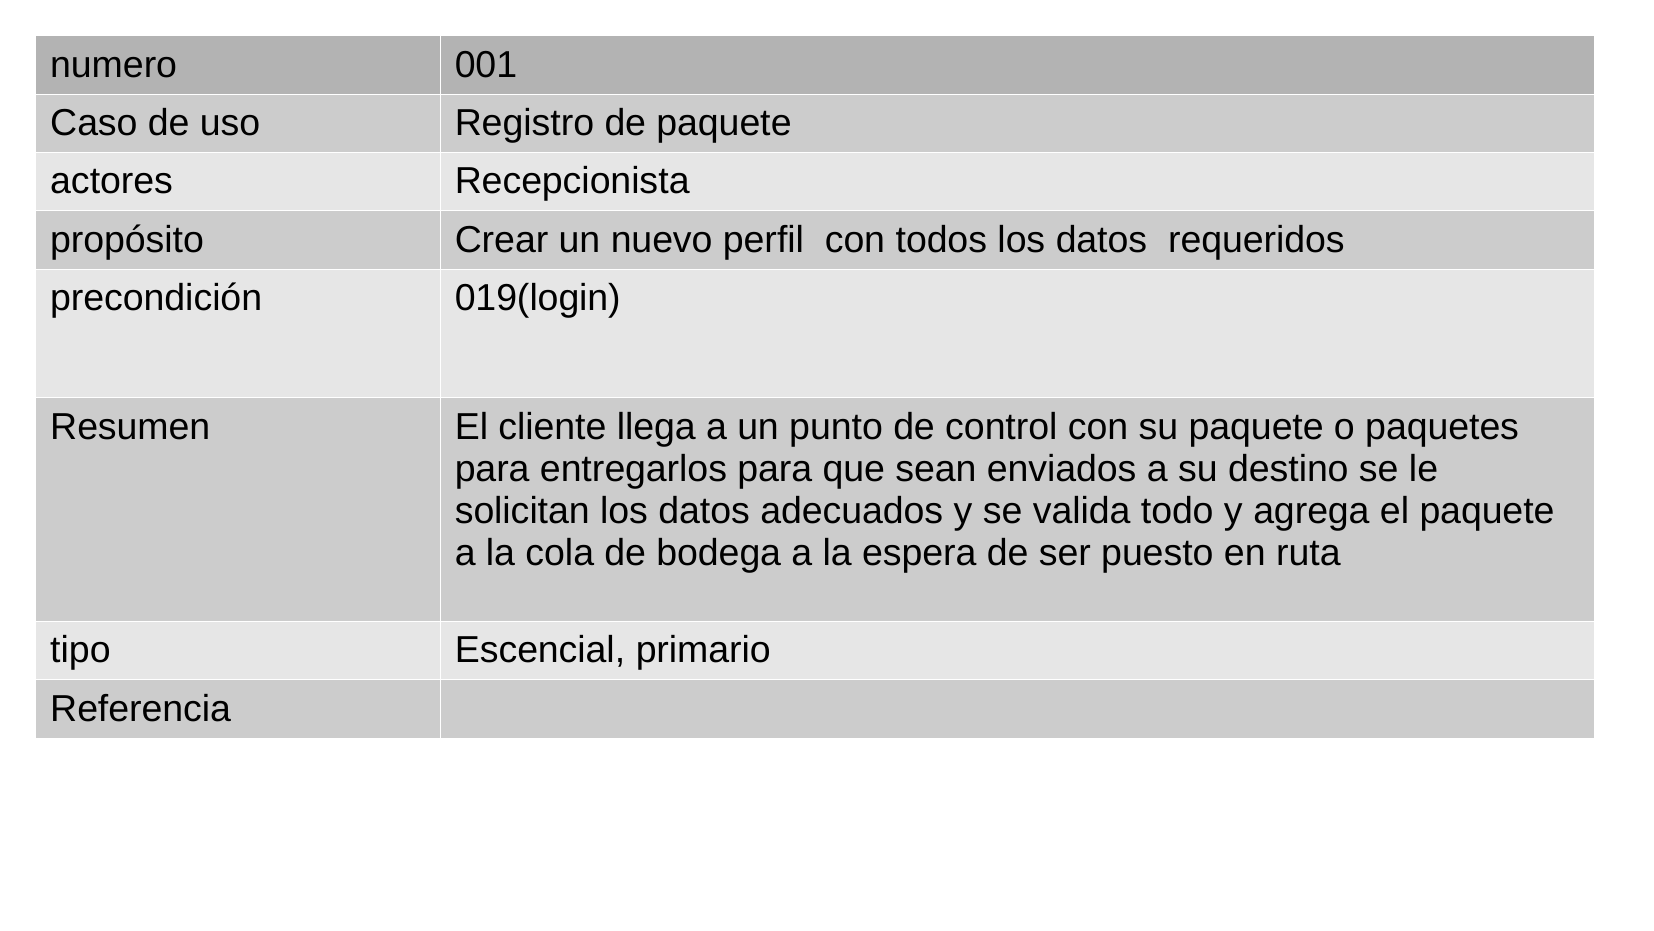

| numero | 001 |
| --- | --- |
| Caso de uso | Registro de paquete |
| actores | Recepcionista |
| propósito | Crear un nuevo perfil con todos los datos requeridos |
| precondición | 019(login) |
| Resumen | El cliente llega a un punto de control con su paquete o paquetes para entregarlos para que sean enviados a su destino se le solicitan los datos adecuados y se valida todo y agrega el paquete a la cola de bodega a la espera de ser puesto en ruta |
| tipo | Escencial, primario |
| Referencia | |